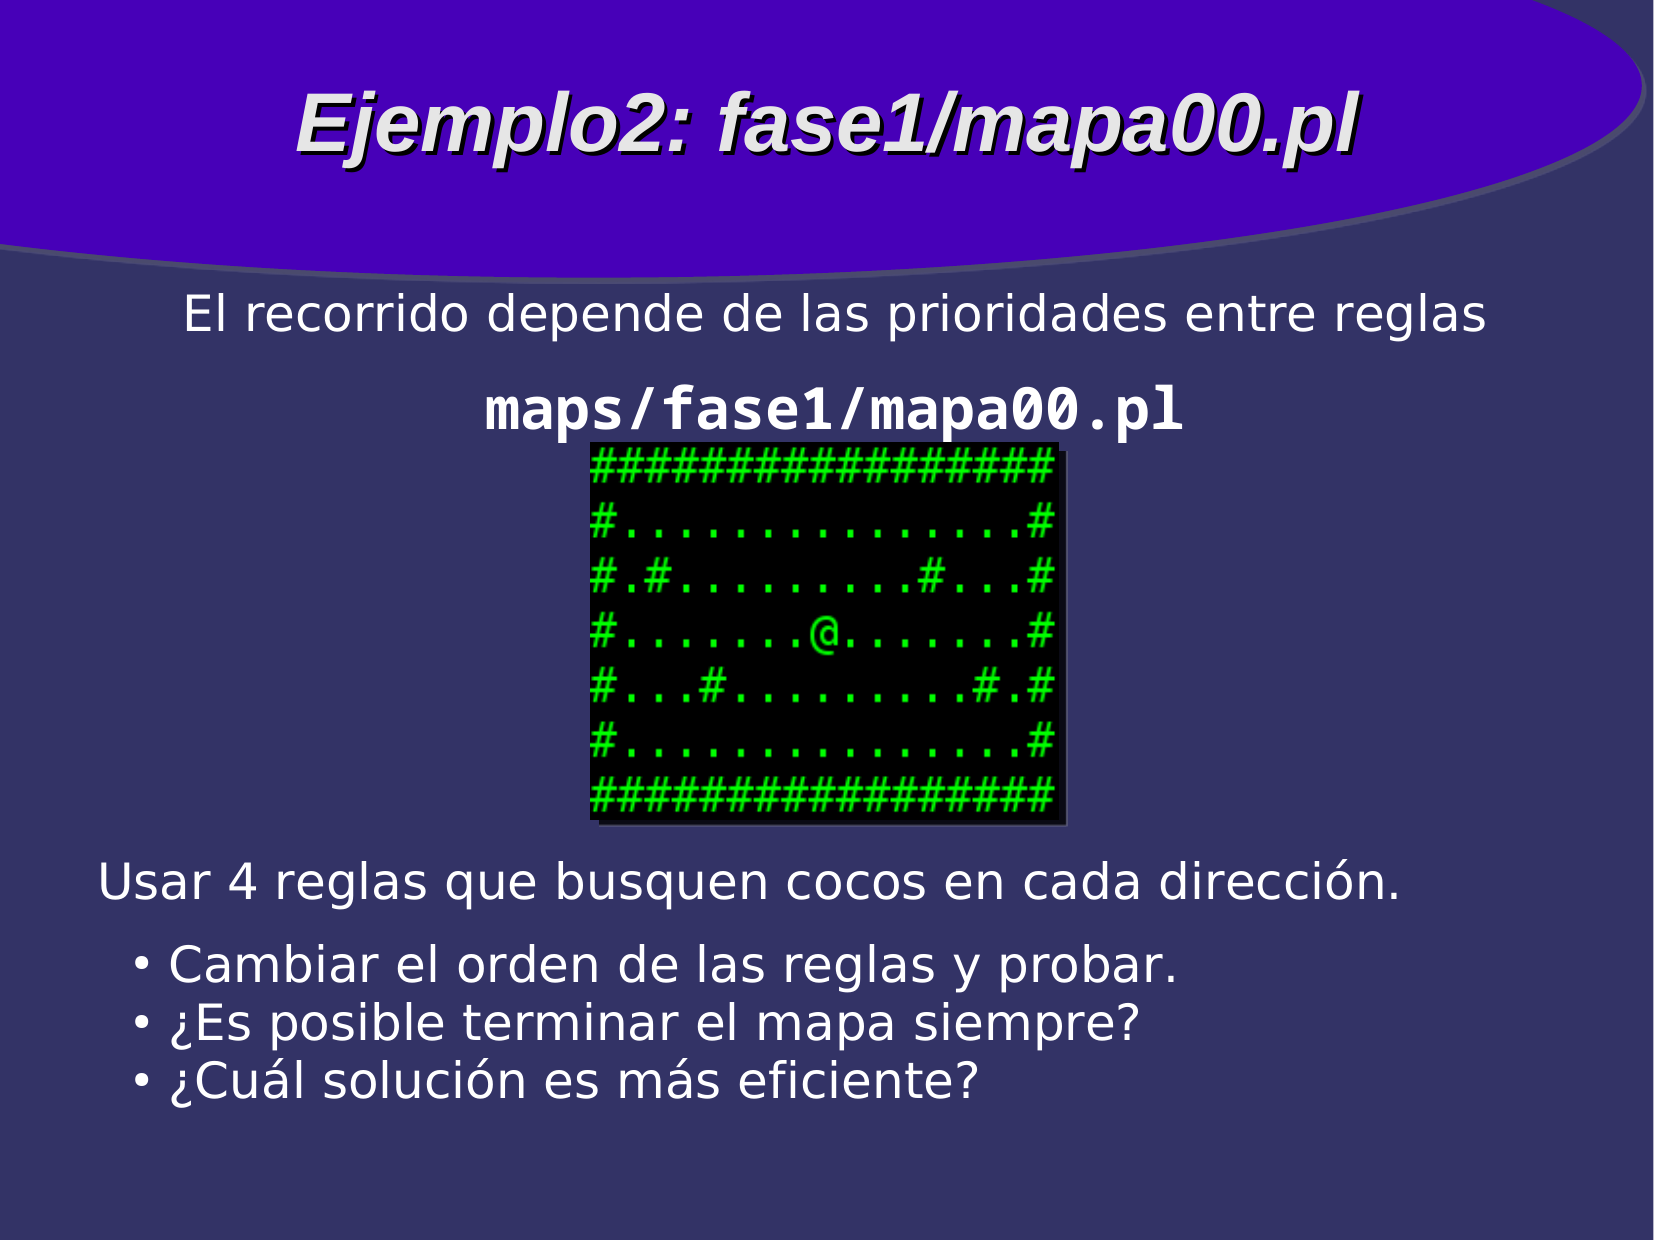

# Ejemplo2: fase1/mapa00.pl
El recorrido depende de las prioridades entre reglas
maps/fase1/mapa00.pl
Usar 4 reglas que busquen cocos en cada dirección.
Cambiar el orden de las reglas y probar.
¿Es posible terminar el mapa siempre?
¿Cuál solución es más eficiente?